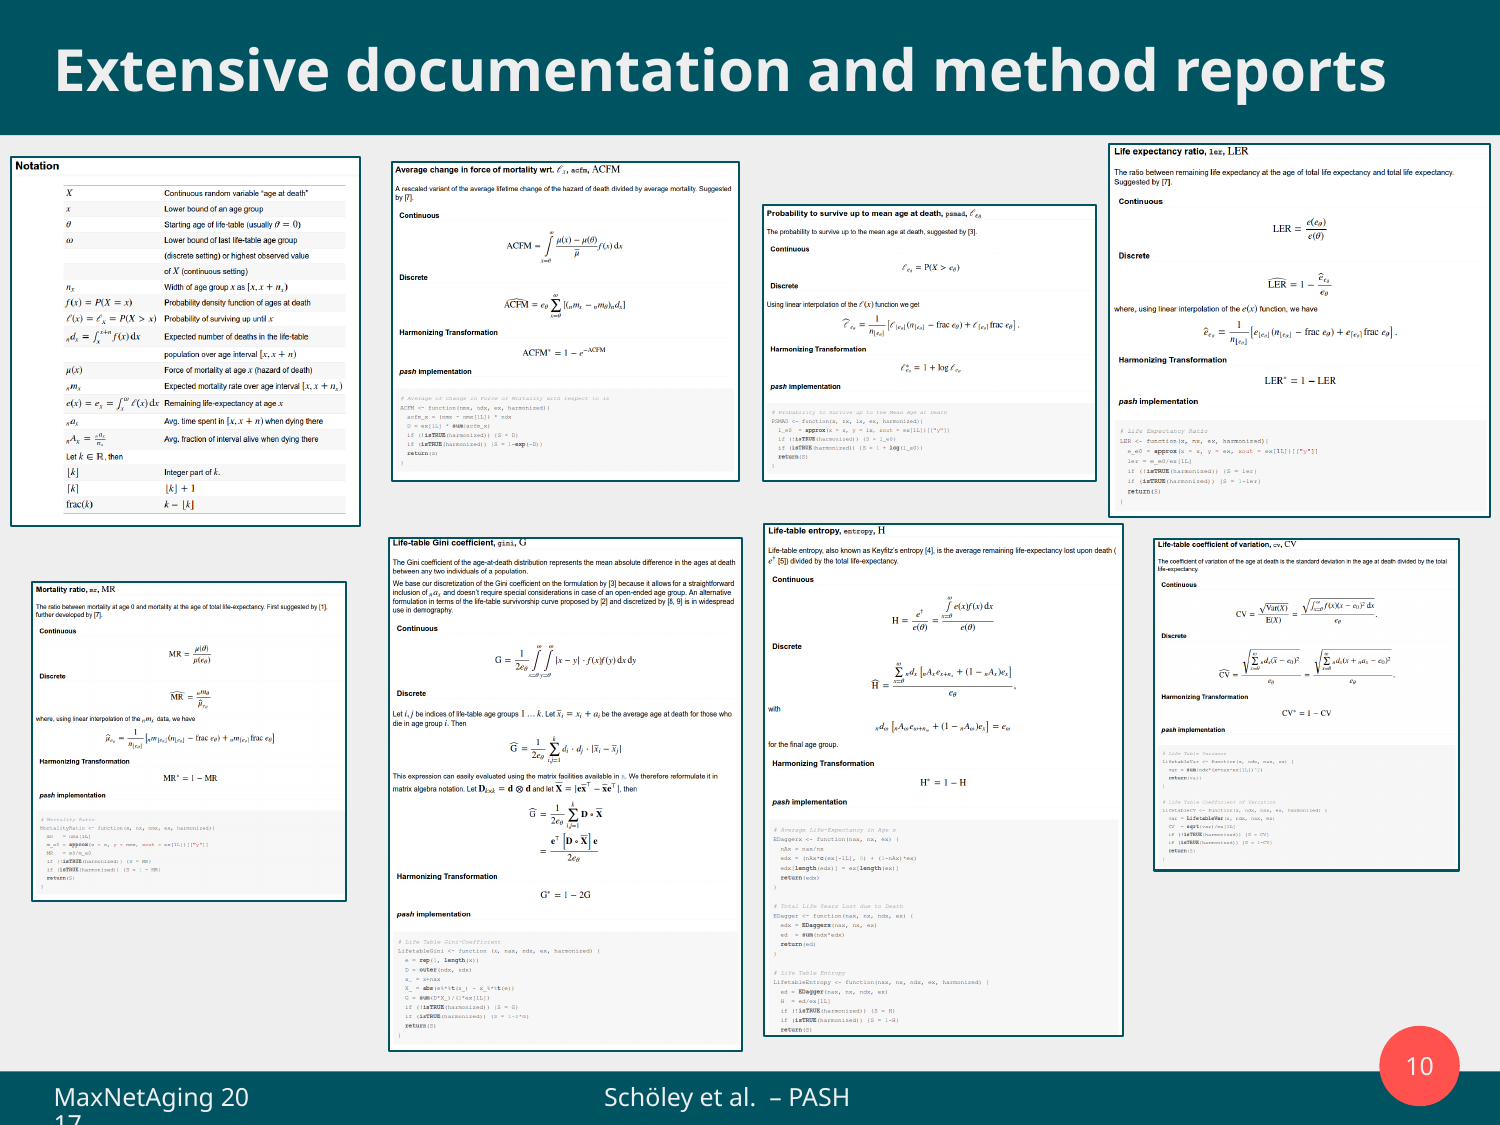

# Extensive documentation and method reports
10
MaxNetAging 2017
Schöley et al. – PASH